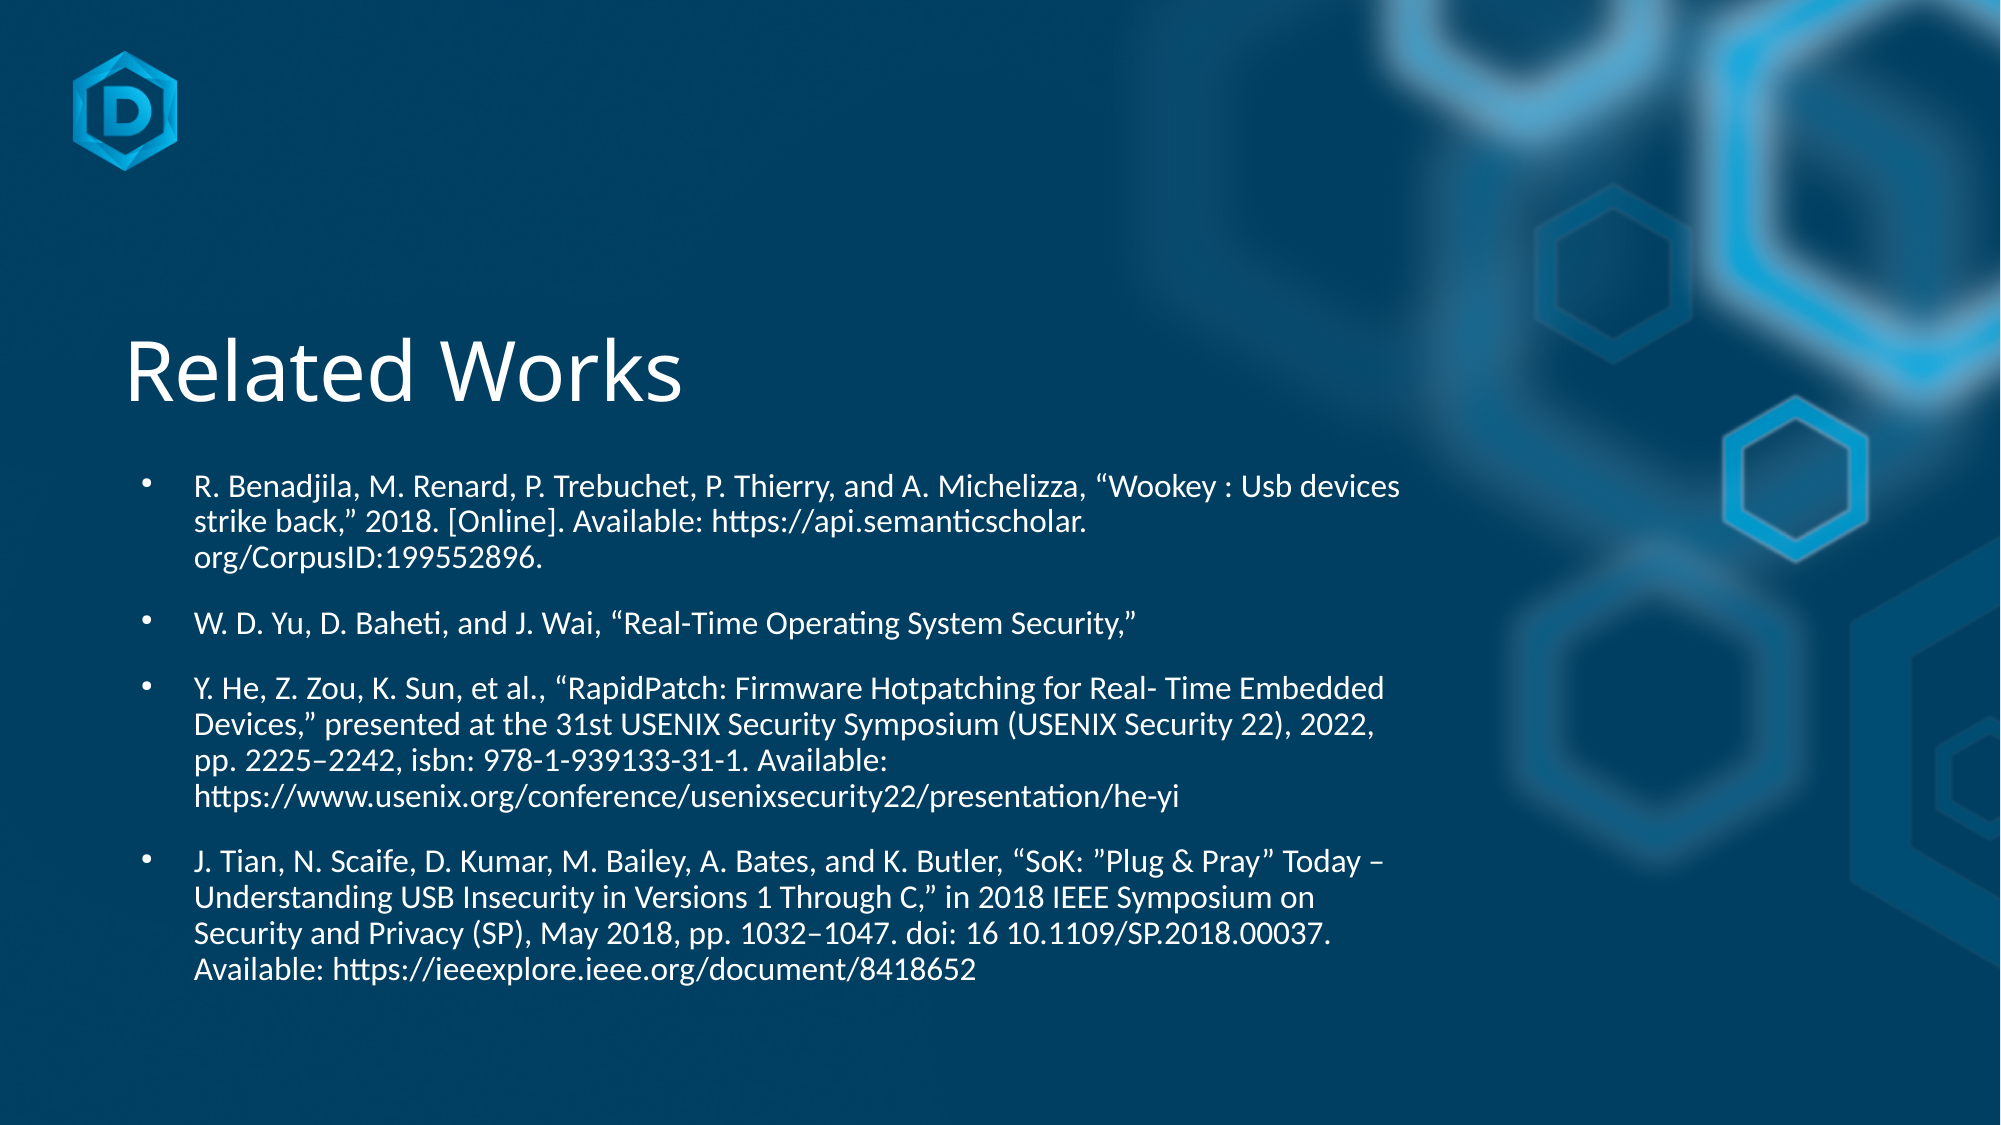

# Related Works
R. Benadjila, M. Renard, P. Trebuchet, P. Thierry, and A. Michelizza, “Wookey : Usb devices strike back,” 2018. [Online]. Available: https://api.semanticscholar. org/CorpusID:199552896.
W. D. Yu, D. Baheti, and J. Wai, “Real-Time Operating System Security,”
Y. He, Z. Zou, K. Sun, et al., “RapidPatch: Firmware Hotpatching for Real- Time Embedded Devices,” presented at the 31st USENIX Security Symposium (USENIX Security 22), 2022, pp. 2225–2242, isbn: 978-1-939133-31-1. Available: https://www.usenix.org/conference/usenixsecurity22/presentation/he-yi
J. Tian, N. Scaife, D. Kumar, M. Bailey, A. Bates, and K. Butler, “SoK: ”Plug & Pray” Today – Understanding USB Insecurity in Versions 1 Through C,” in 2018 IEEE Symposium on Security and Privacy (SP), May 2018, pp. 1032–1047. doi: 16 10.1109/SP.2018.00037. Available: https://ieeexplore.ieee.org/document/8418652